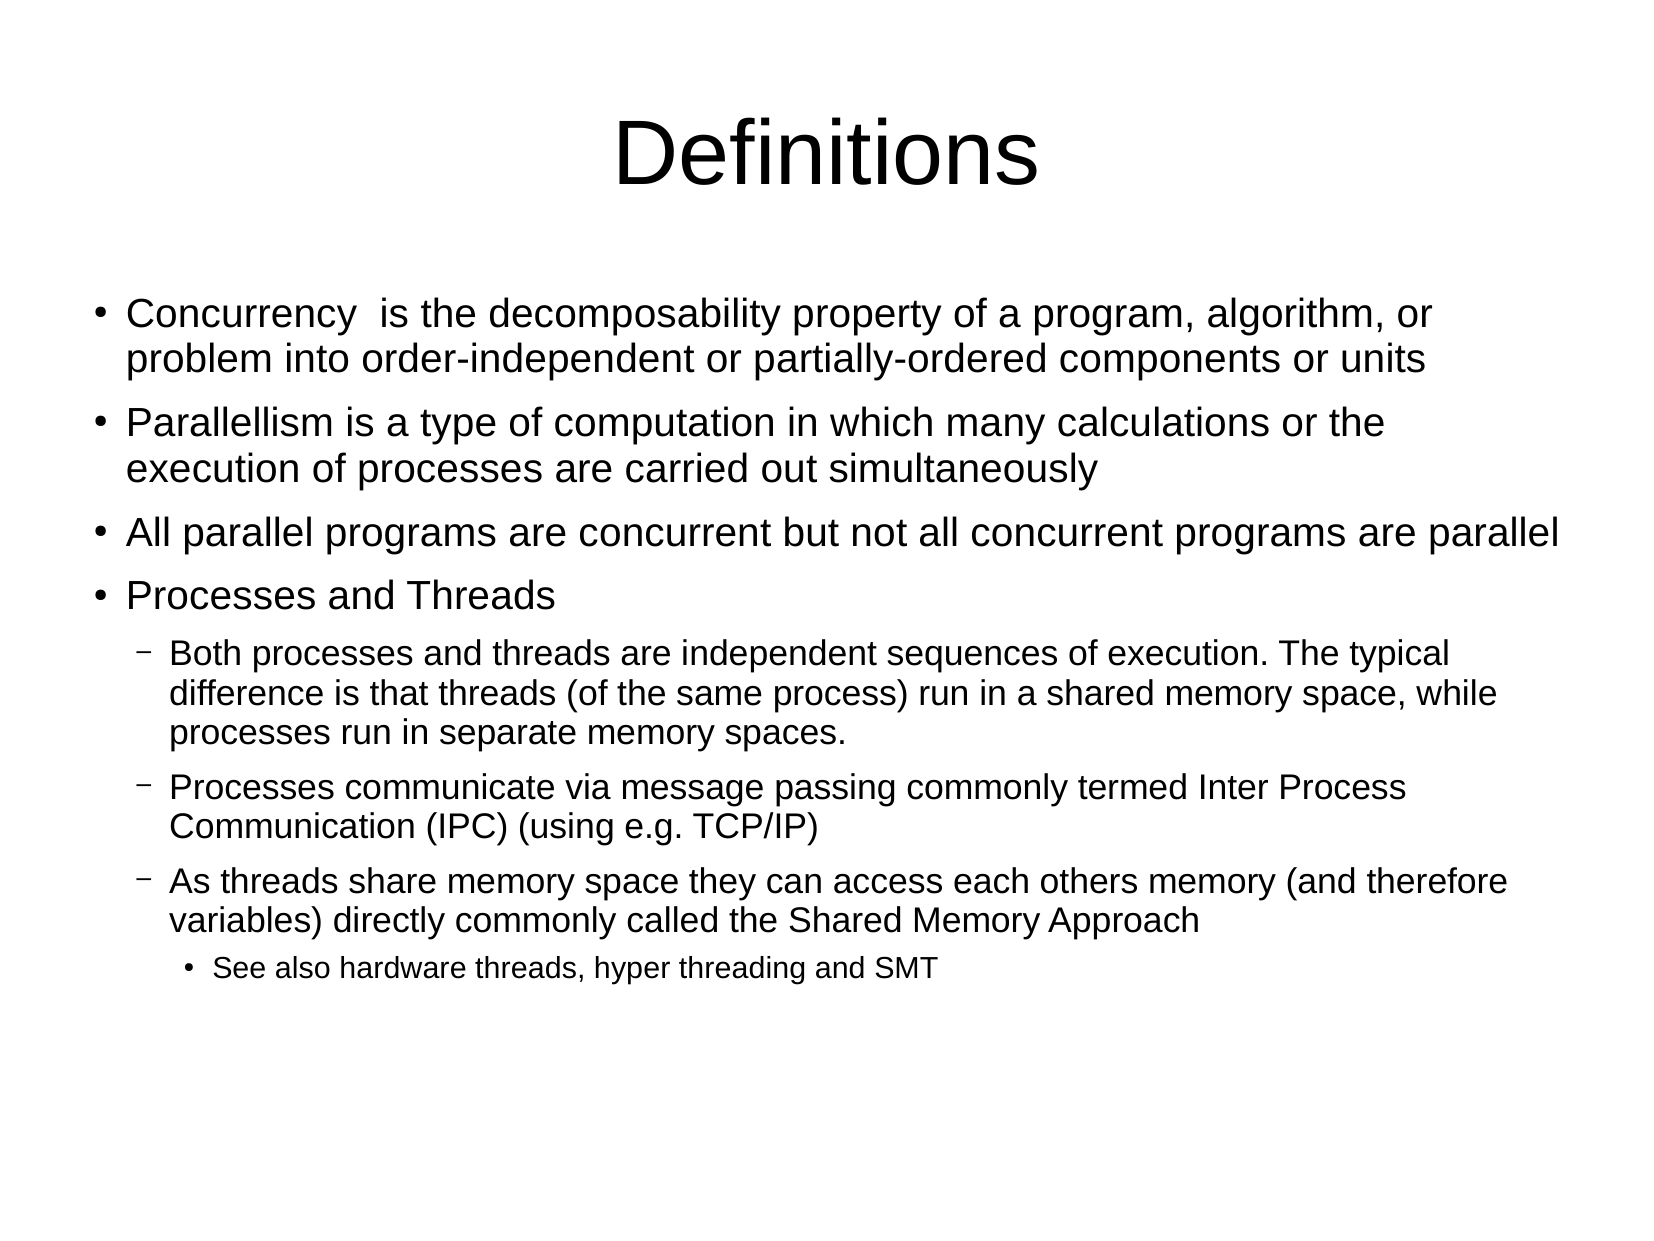

# Definitions
Concurrency is the decomposability property of a program, algorithm, or problem into order-independent or partially-ordered components or units
Parallellism is a type of computation in which many calculations or the execution of processes are carried out simultaneously
All parallel programs are concurrent but not all concurrent programs are parallel
Processes and Threads
Both processes and threads are independent sequences of execution. The typical difference is that threads (of the same process) run in a shared memory space, while processes run in separate memory spaces.
Processes communicate via message passing commonly termed Inter Process Communication (IPC) (using e.g. TCP/IP)
As threads share memory space they can access each others memory (and therefore variables) directly commonly called the Shared Memory Approach
See also hardware threads, hyper threading and SMT